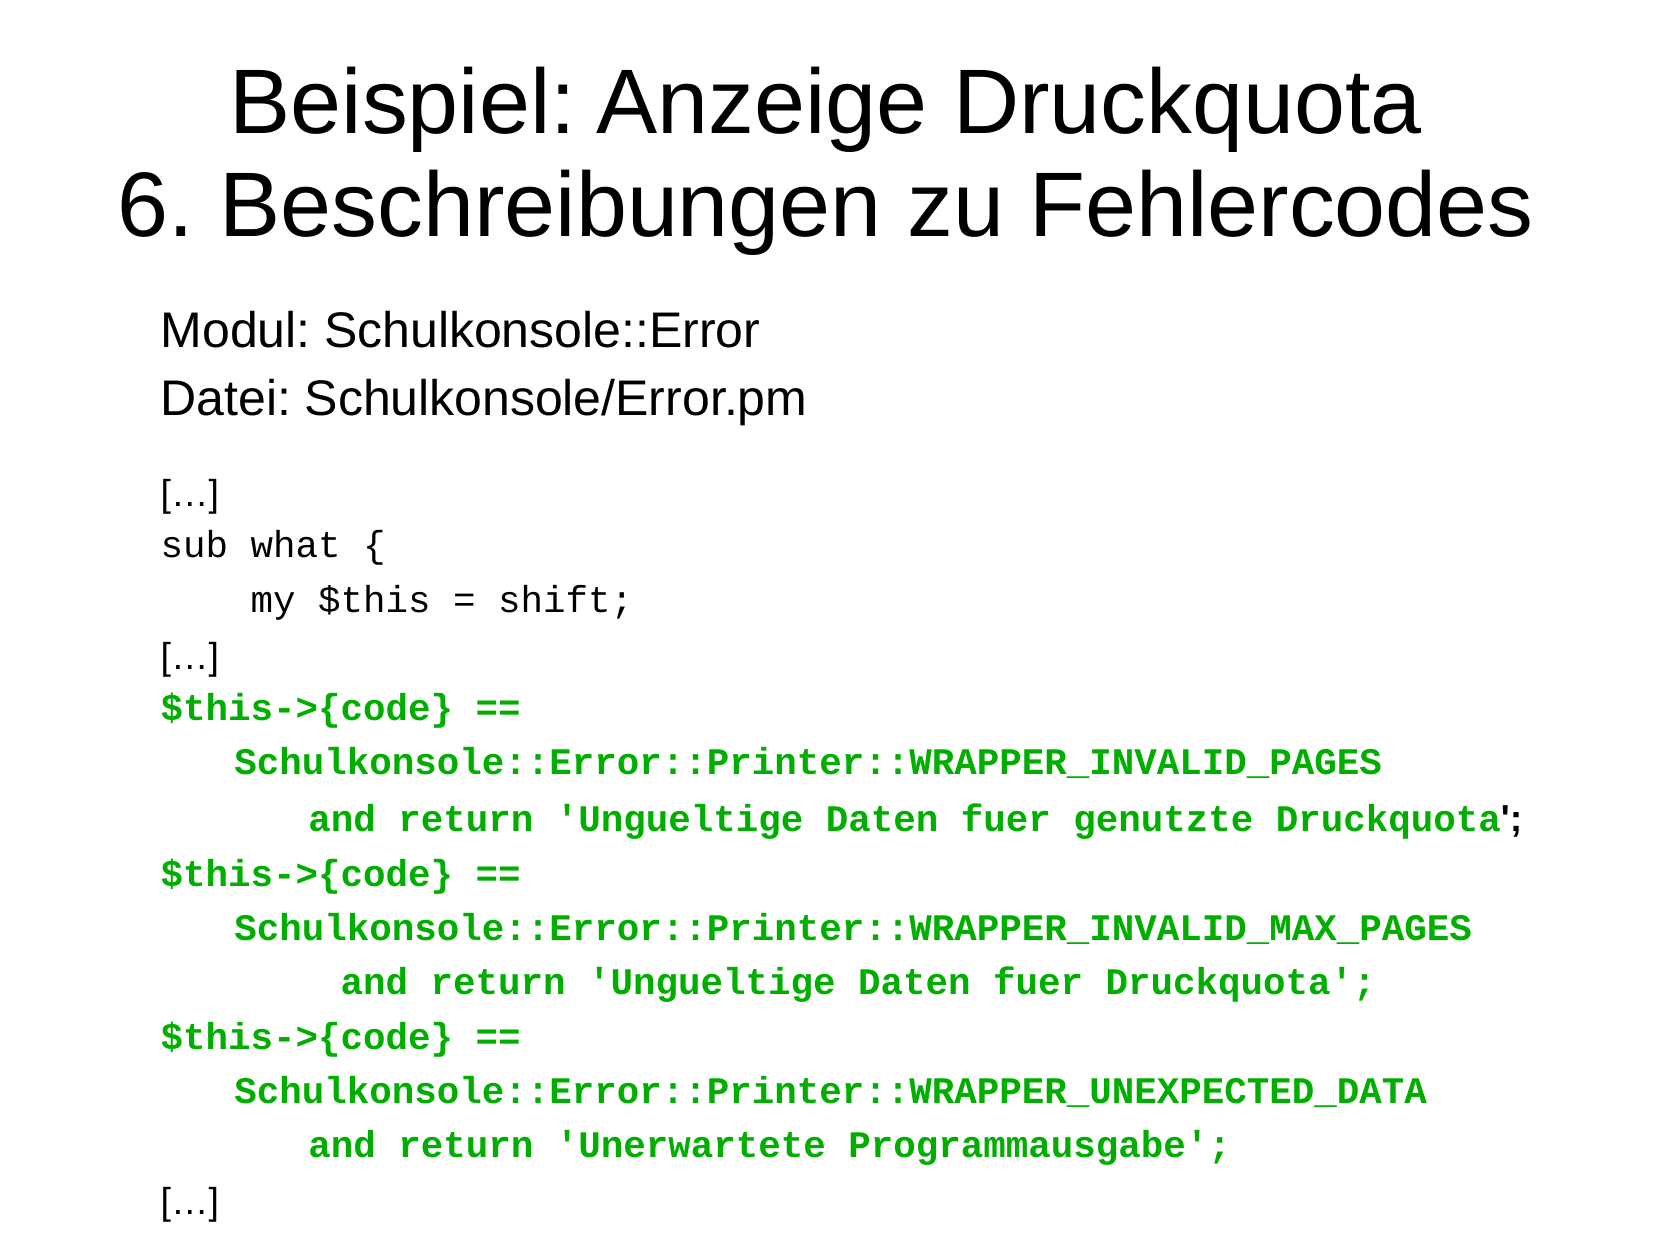

# Beispiel: Anzeige Druckquota 6. Beschreibungen zu Fehlercodes
Modul: Schulkonsole::Error
Datei: Schulkonsole/Error.pm
[…]
sub what {
 my $this = shift;
[…]
$this->{code} ==
	Schulkonsole::Error::Printer::WRAPPER_INVALID_PAGES
		and return 'Ungueltige Daten fuer genutzte Druckquota';
$this->{code} ==
	Schulkonsole::Error::Printer::WRAPPER_INVALID_MAX_PAGES
 and return 'Ungueltige Daten fuer Druckquota';
$this->{code} ==
	Schulkonsole::Error::Printer::WRAPPER_UNEXPECTED_DATA
		and return 'Unerwartete Programmausgabe';
[…]